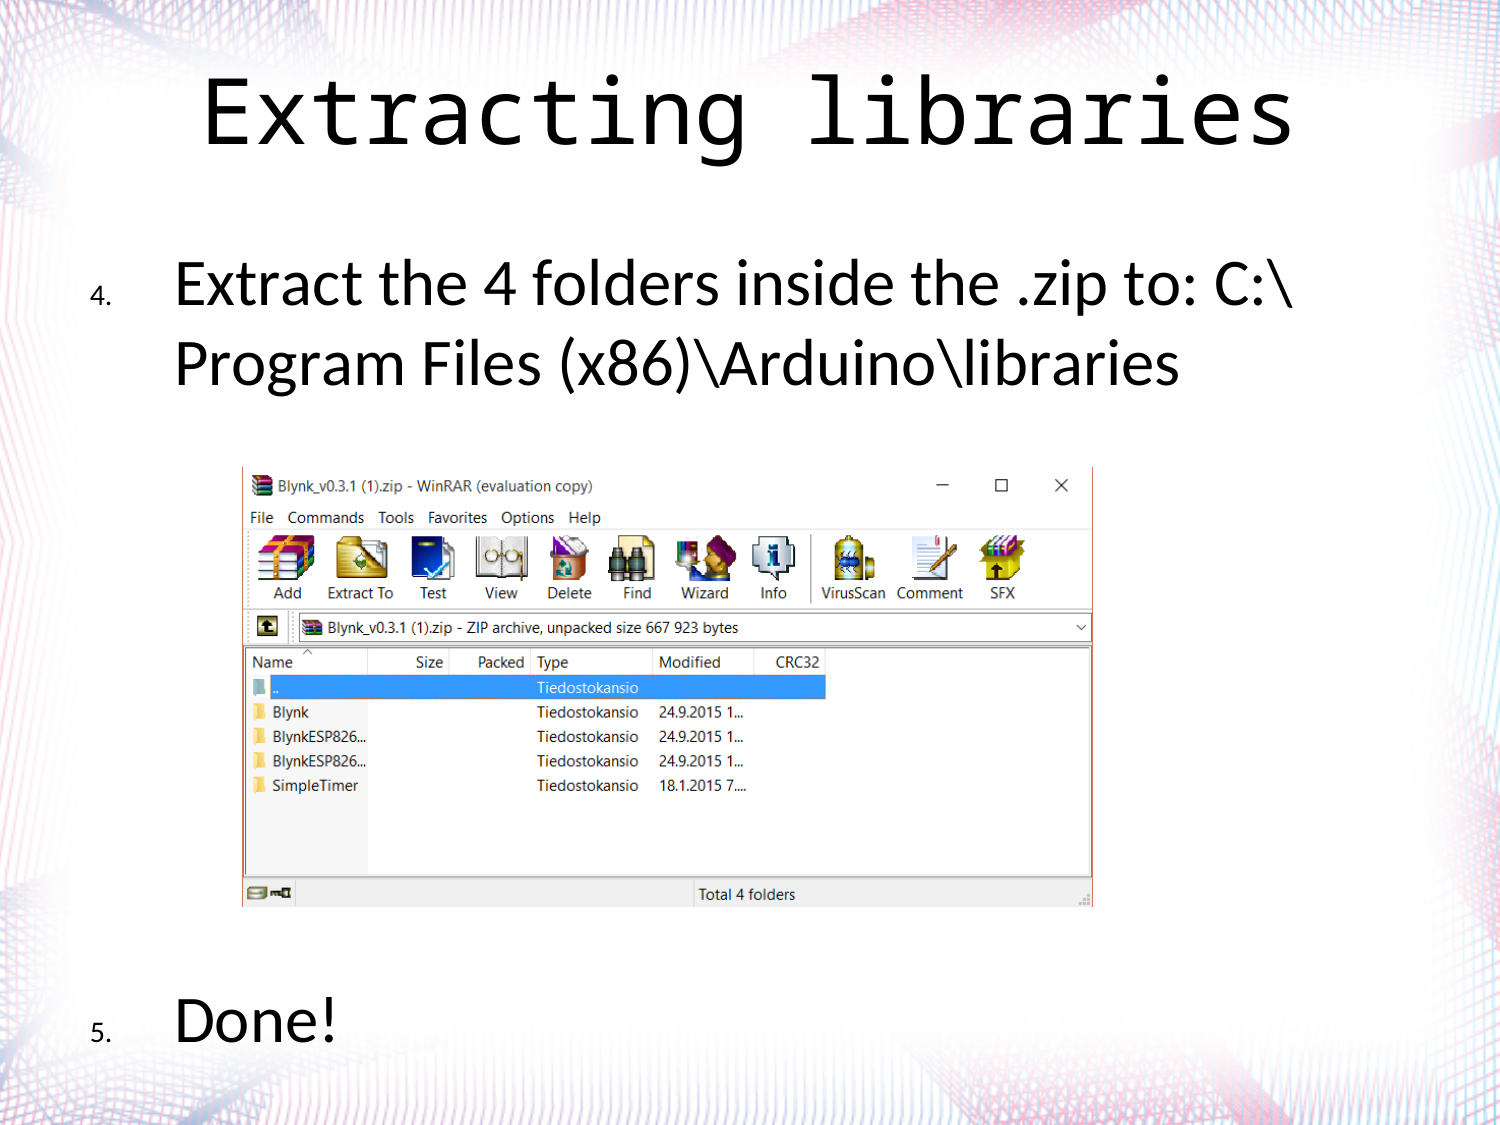

# Extracting libraries
Extract the 4 folders inside the .zip to: C:\Program Files (x86)\Arduino\libraries
Done!